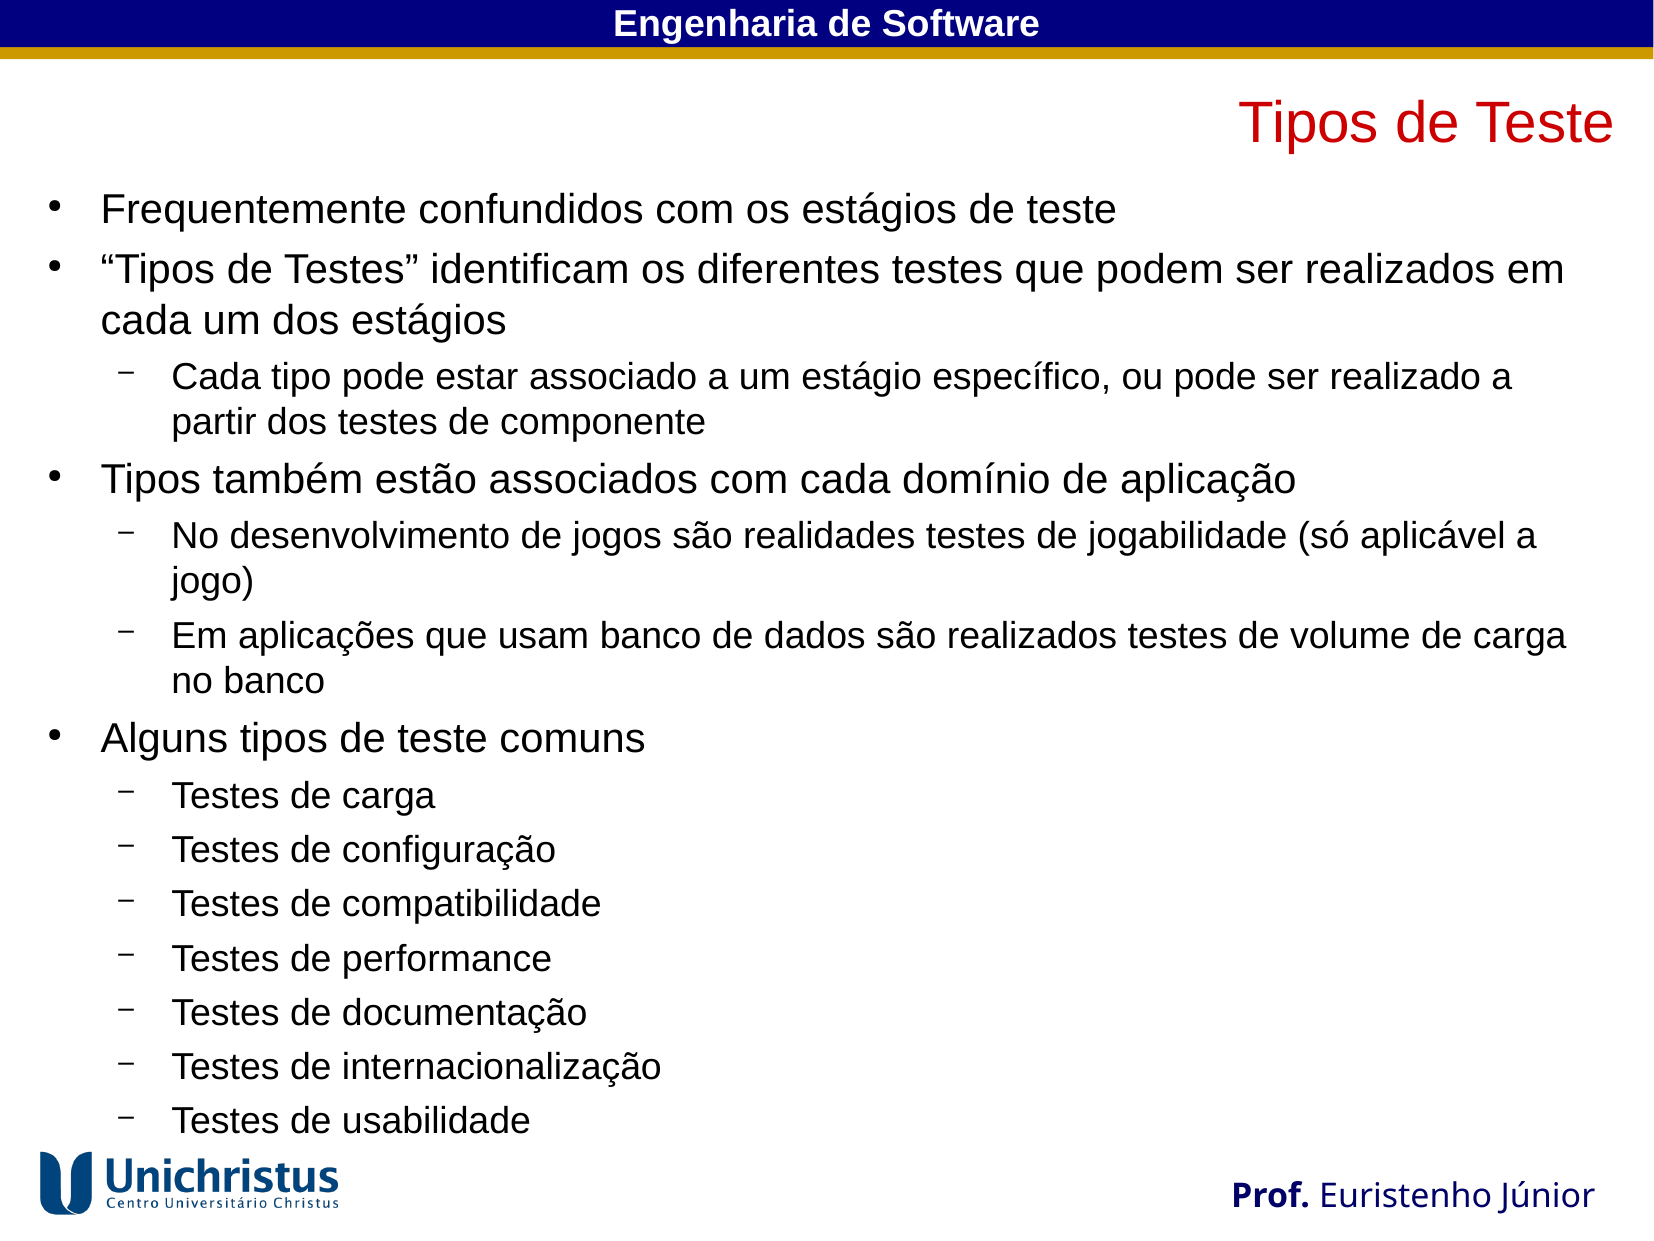

Engenharia de Software
Tipos de Teste
# Frequentemente confundidos com os estágios de teste
“Tipos de Testes” identificam os diferentes testes que podem ser realizados em cada um dos estágios
Cada tipo pode estar associado a um estágio específico, ou pode ser realizado a partir dos testes de componente
Tipos também estão associados com cada domínio de aplicação
No desenvolvimento de jogos são realidades testes de jogabilidade (só aplicável a jogo)
Em aplicações que usam banco de dados são realizados testes de volume de carga no banco
Alguns tipos de teste comuns
Testes de carga
Testes de configuração
Testes de compatibilidade
Testes de performance
Testes de documentação
Testes de internacionalização
Testes de usabilidade
Prof. Euristenho Júnior